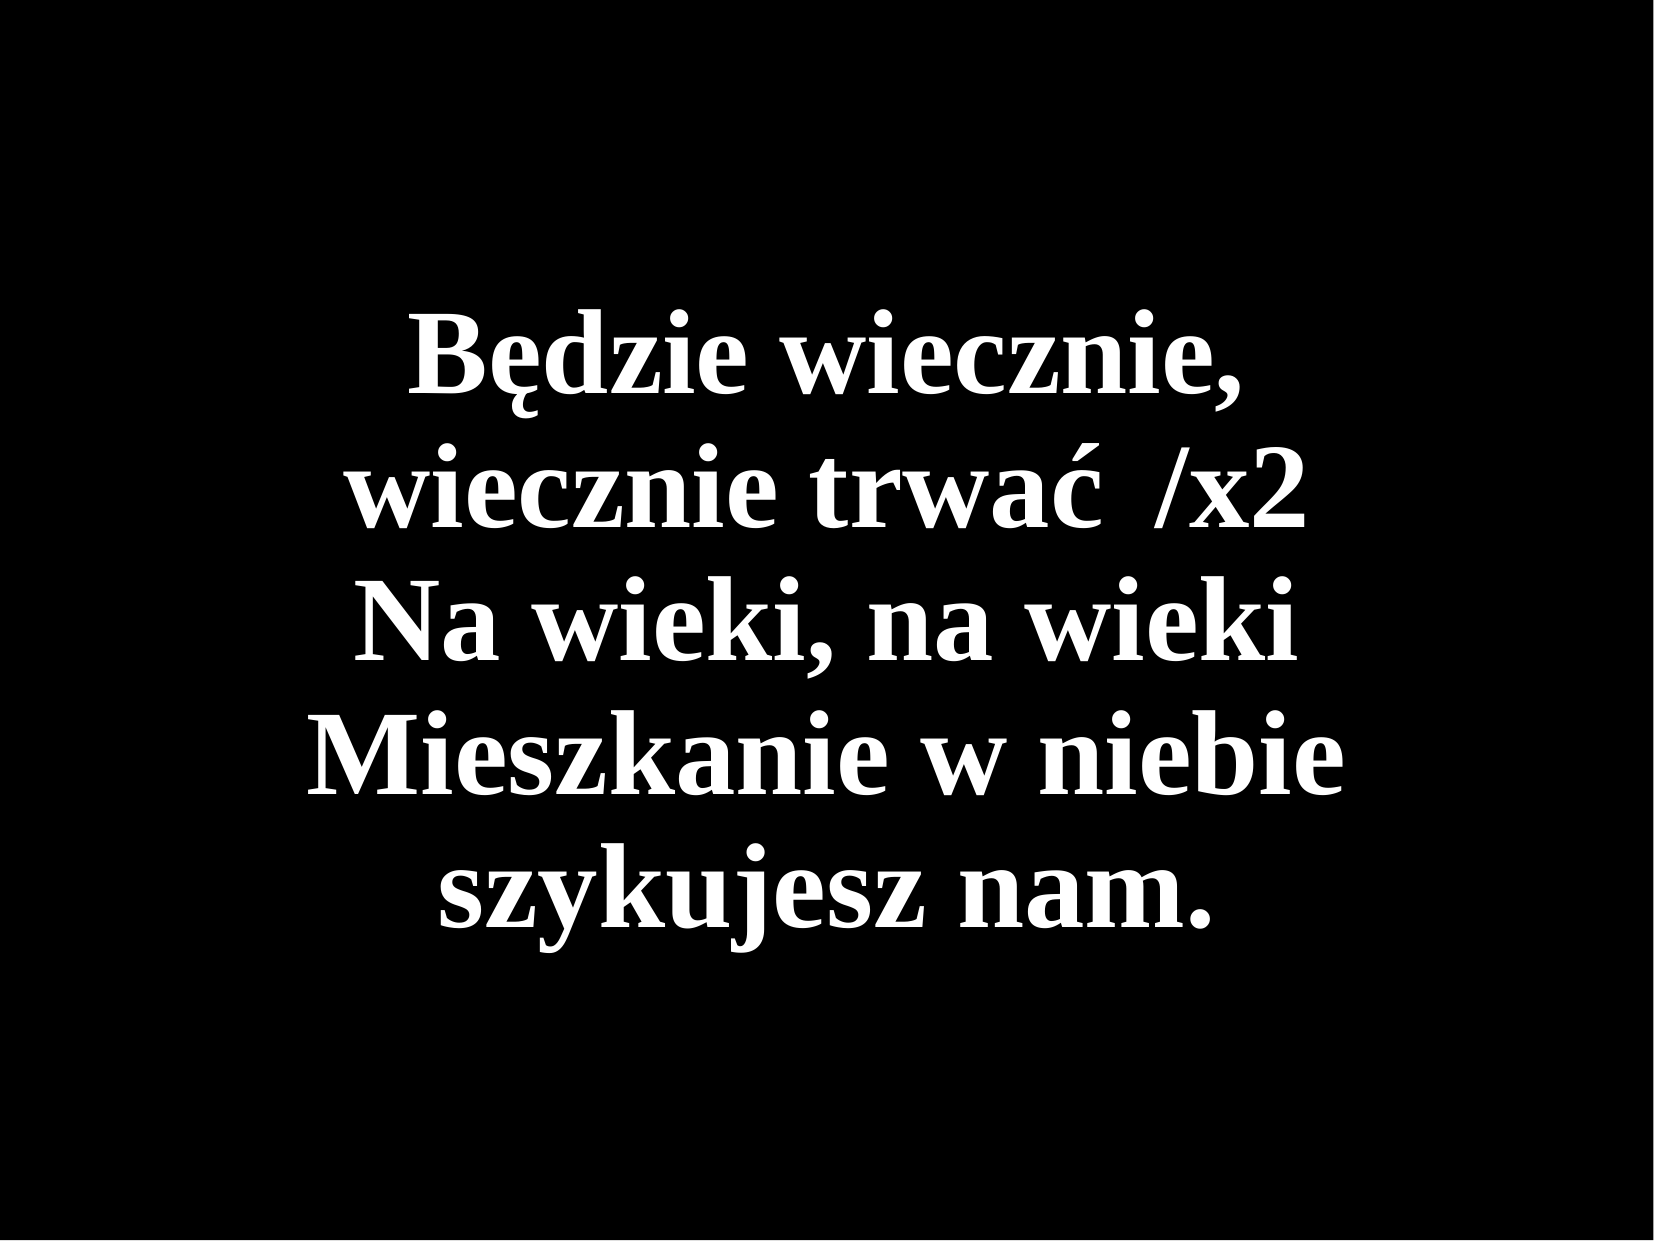

# Będzie wiecznie, wiecznie trwać	/x2 Na wieki, na wieki Mieszkanie w niebie szykujesz nam.